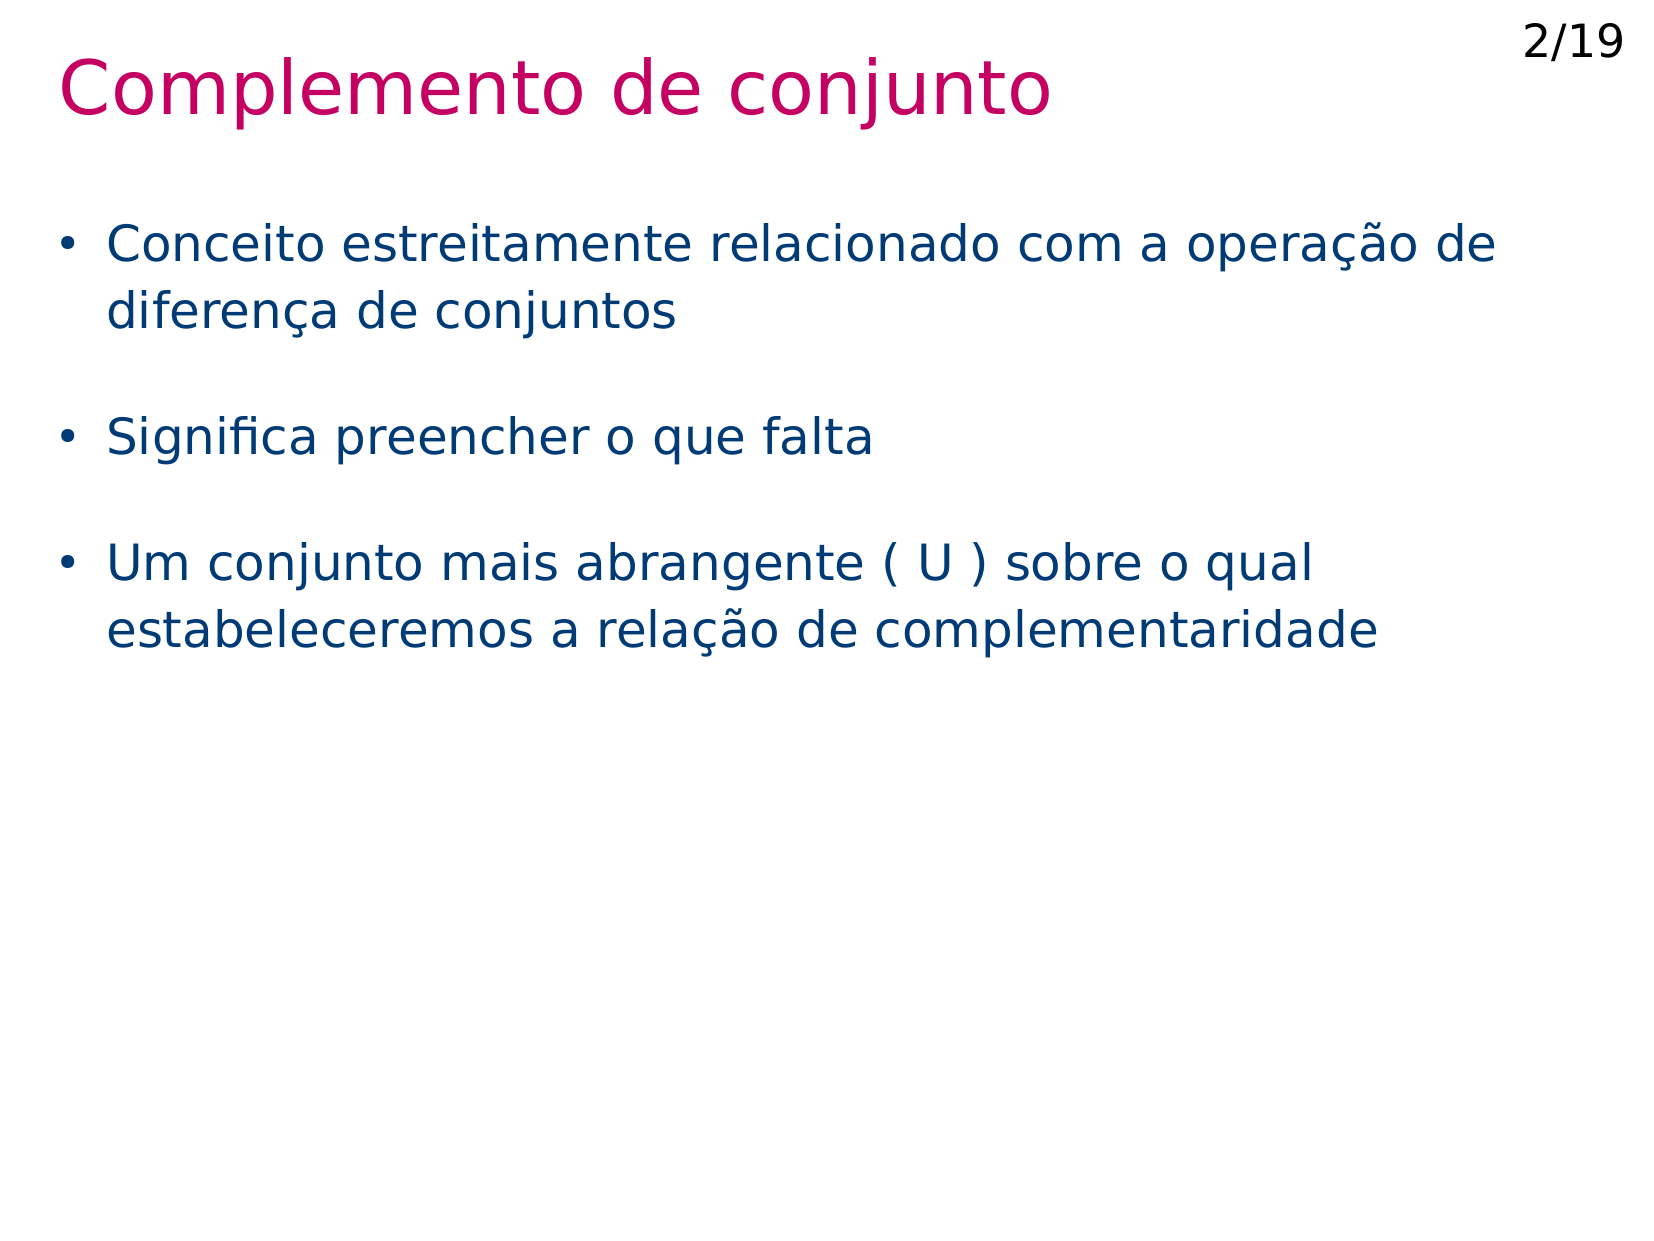

2
# Complemento de conjunto
Conceito estreitamente relacionado com a operação de diferença de conjuntos
Significa preencher o que falta
Um conjunto mais abrangente ( U ) sobre o qual estabeleceremos a relação de complementaridade